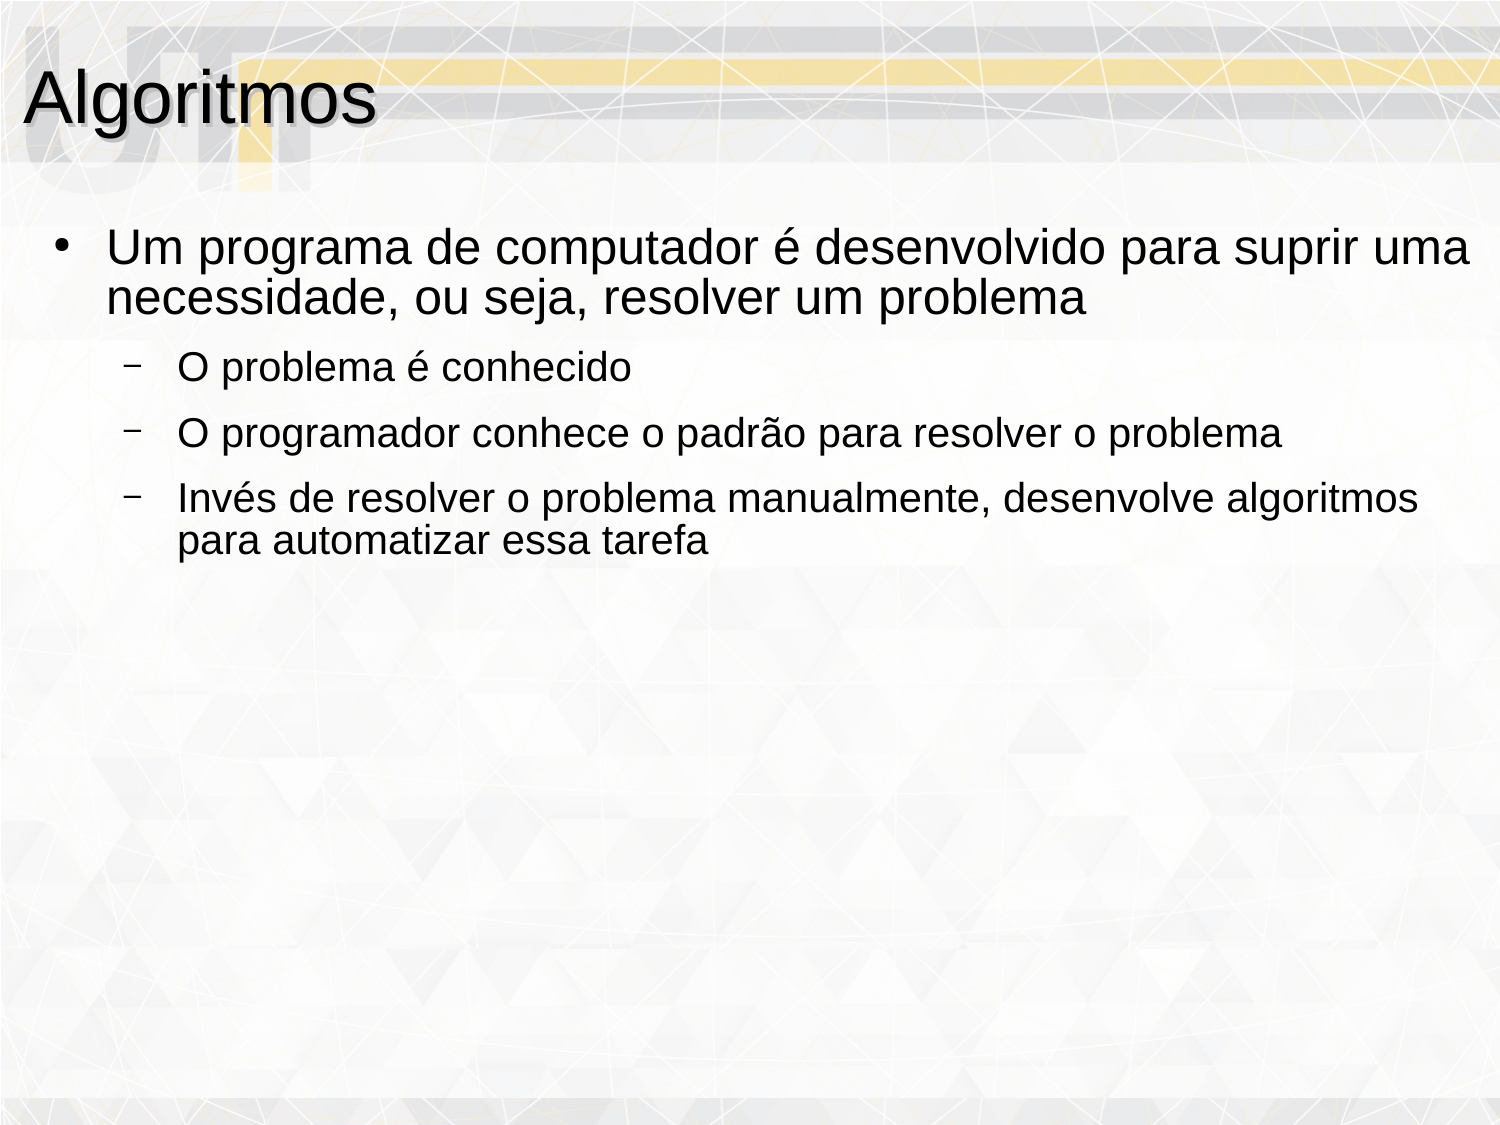

# Algoritmos
Um programa de computador é desenvolvido para suprir uma necessidade, ou seja, resolver um problema
O problema é conhecido
O programador conhece o padrão para resolver o problema
Invés de resolver o problema manualmente, desenvolve algoritmos para automatizar essa tarefa